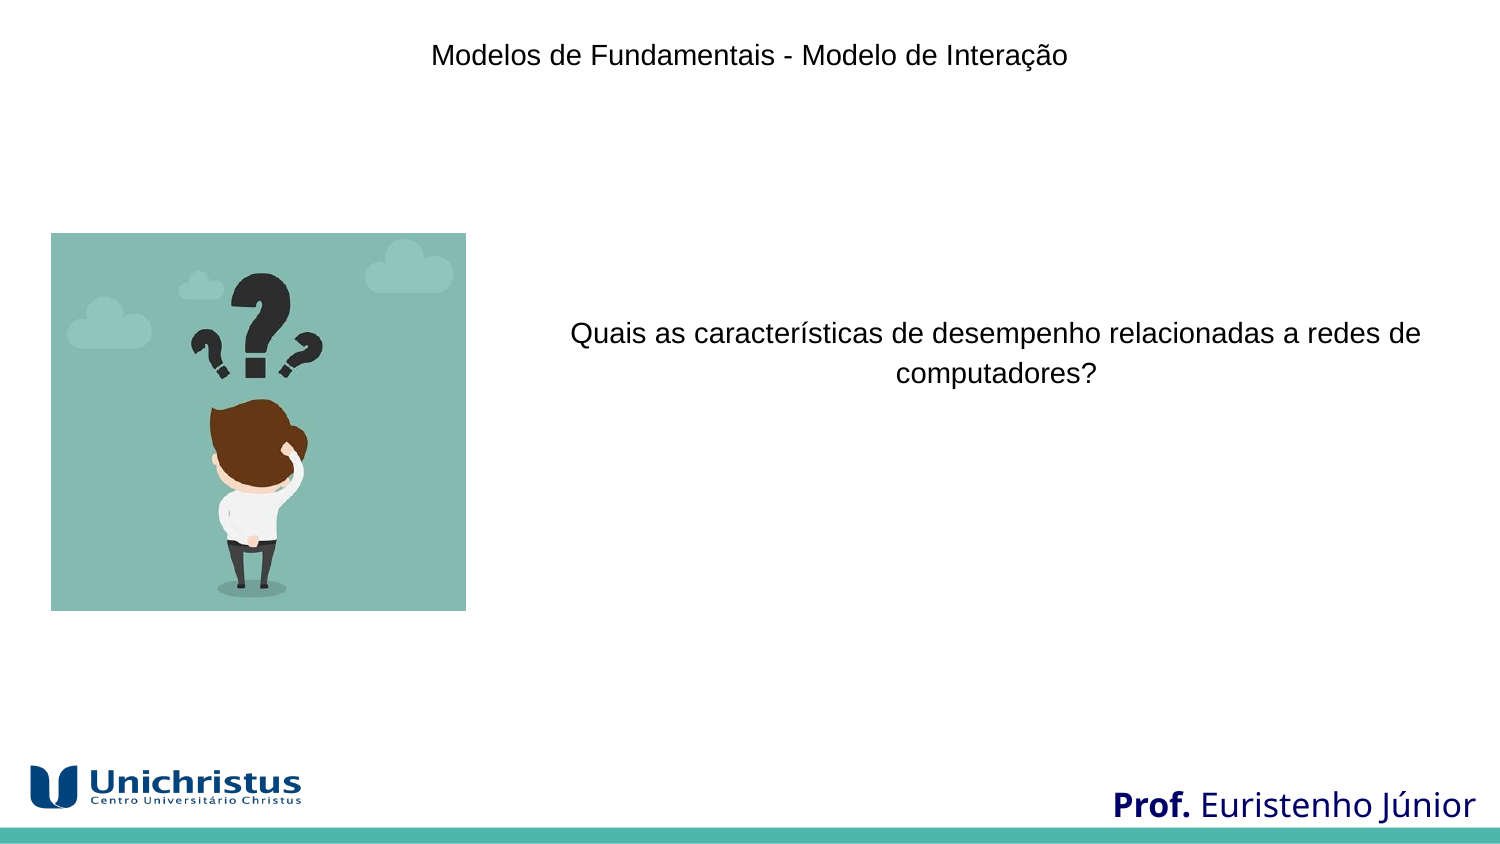

# Modelos de Fundamentais - Modelo de Interação
Quais as características de desempenho relacionadas a redes de computadores?
Prof. Euristenho Júnior